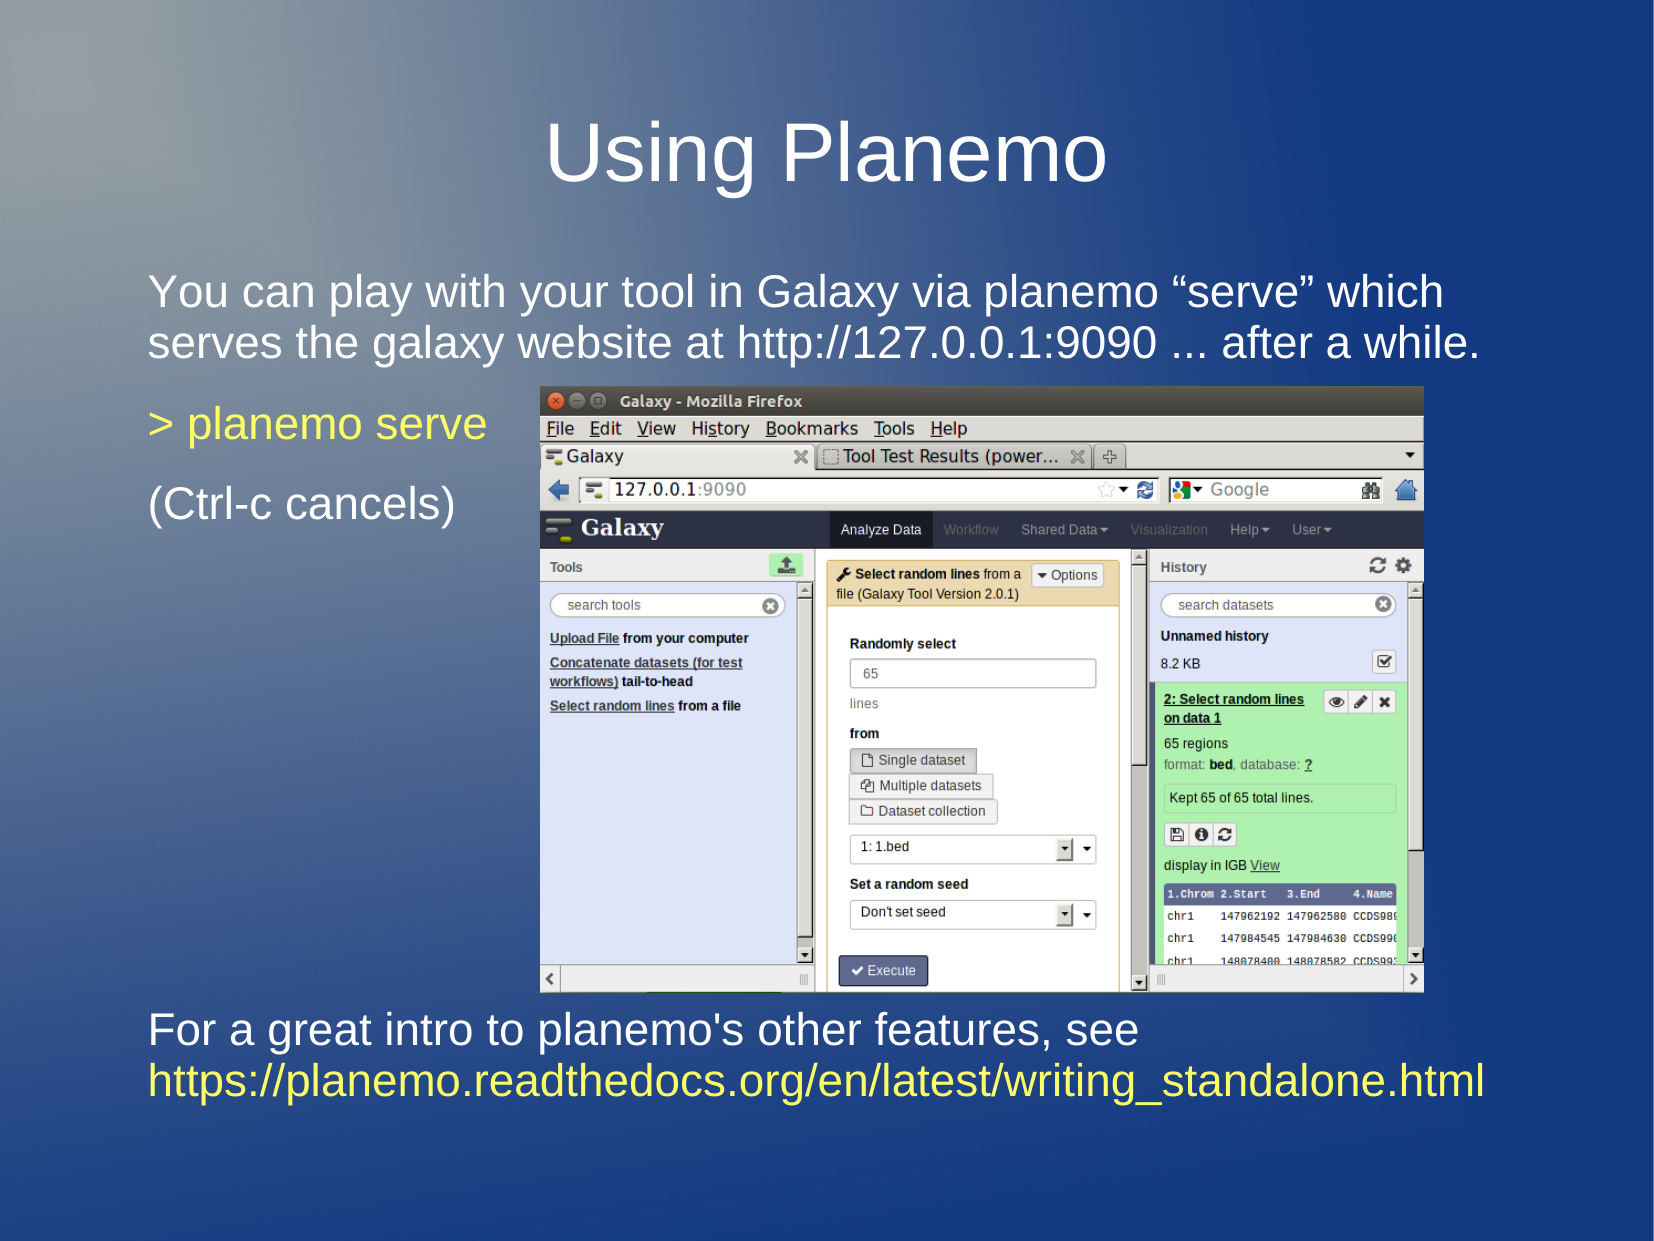

# Using Planemo
You can play with your tool in Galaxy via planemo “serve” which serves the galaxy website at http://127.0.0.1:9090 ... after a while.
> planemo serve
(Ctrl-c cancels)
For a great intro to planemo's other features, see https://planemo.readthedocs.org/en/latest/writing_standalone.html